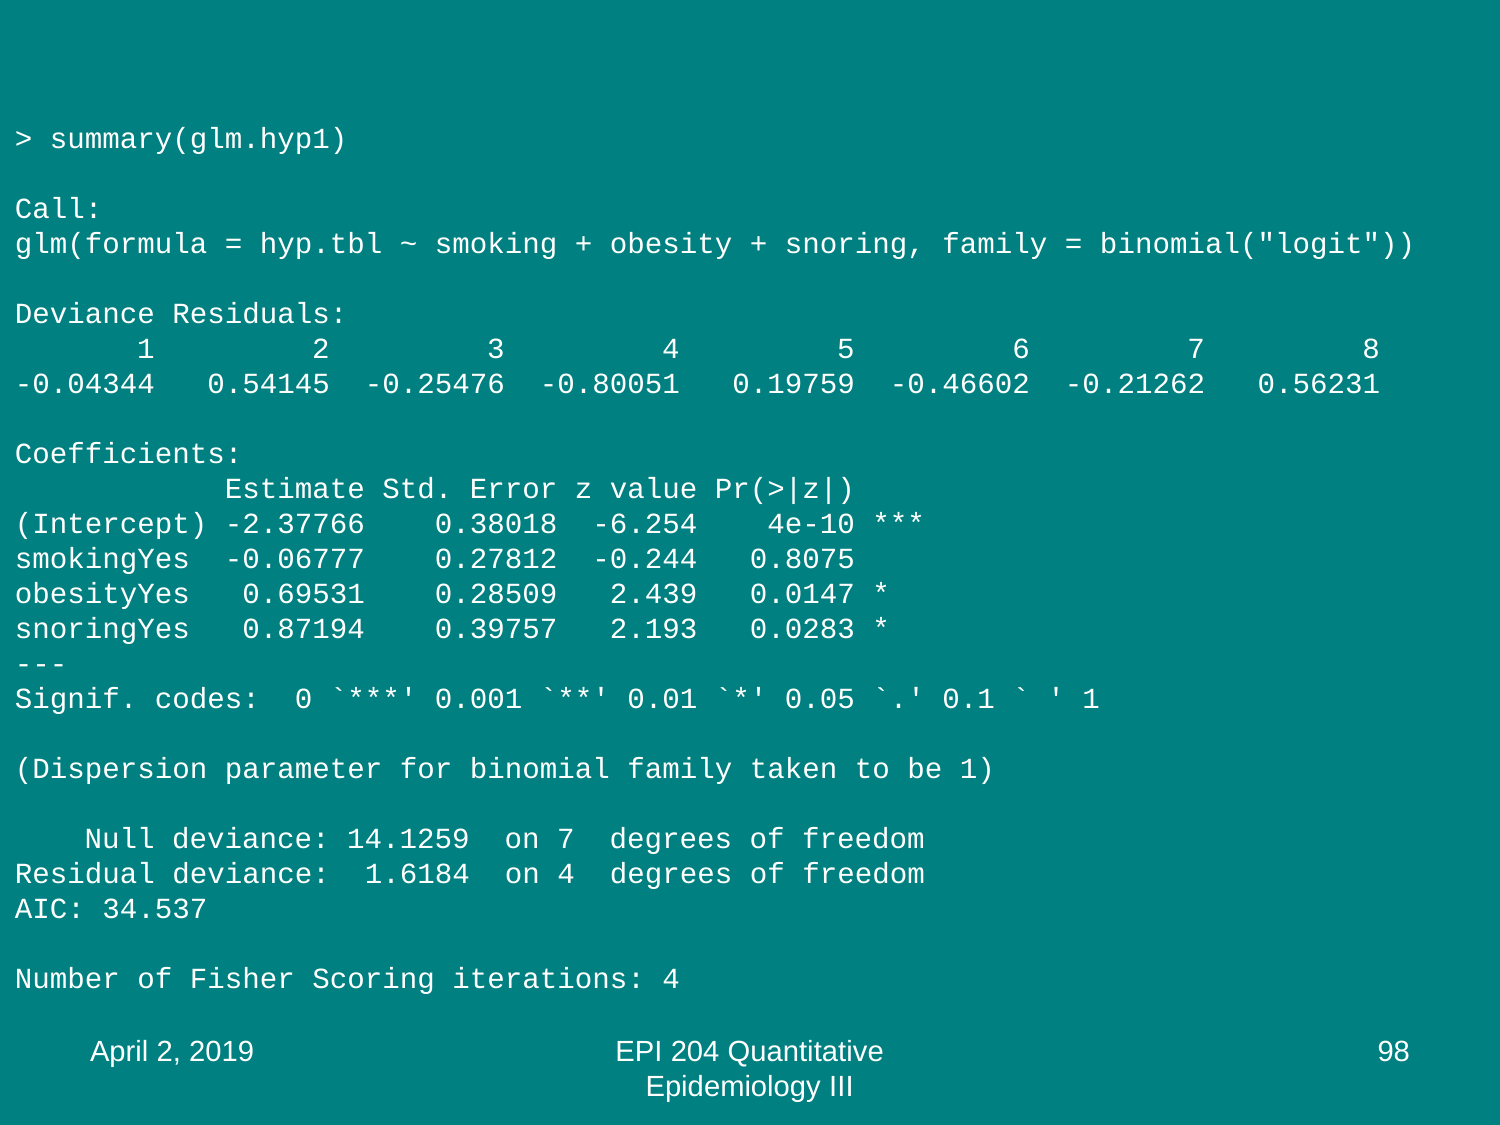

> summary(glm.hyp1)
Call:
glm(formula = hyp.tbl ~ smoking + obesity + snoring, family = binomial("logit"))
Deviance Residuals:
 1 2 3 4 5 6 7 8
-0.04344 0.54145 -0.25476 -0.80051 0.19759 -0.46602 -0.21262 0.56231
Coefficients:
 Estimate Std. Error z value Pr(>|z|)
(Intercept) -2.37766 0.38018 -6.254 4e-10 ***
smokingYes -0.06777 0.27812 -0.244 0.8075
obesityYes 0.69531 0.28509 2.439 0.0147 *
snoringYes 0.87194 0.39757 2.193 0.0283 *
---
Signif. codes: 0 `***' 0.001 `**' 0.01 `*' 0.05 `.' 0.1 ` ' 1
(Dispersion parameter for binomial family taken to be 1)
 Null deviance: 14.1259 on 7 degrees of freedom
Residual deviance: 1.6184 on 4 degrees of freedom
AIC: 34.537
Number of Fisher Scoring iterations: 4
April 2, 2019
EPI 204 Quantitative Epidemiology III